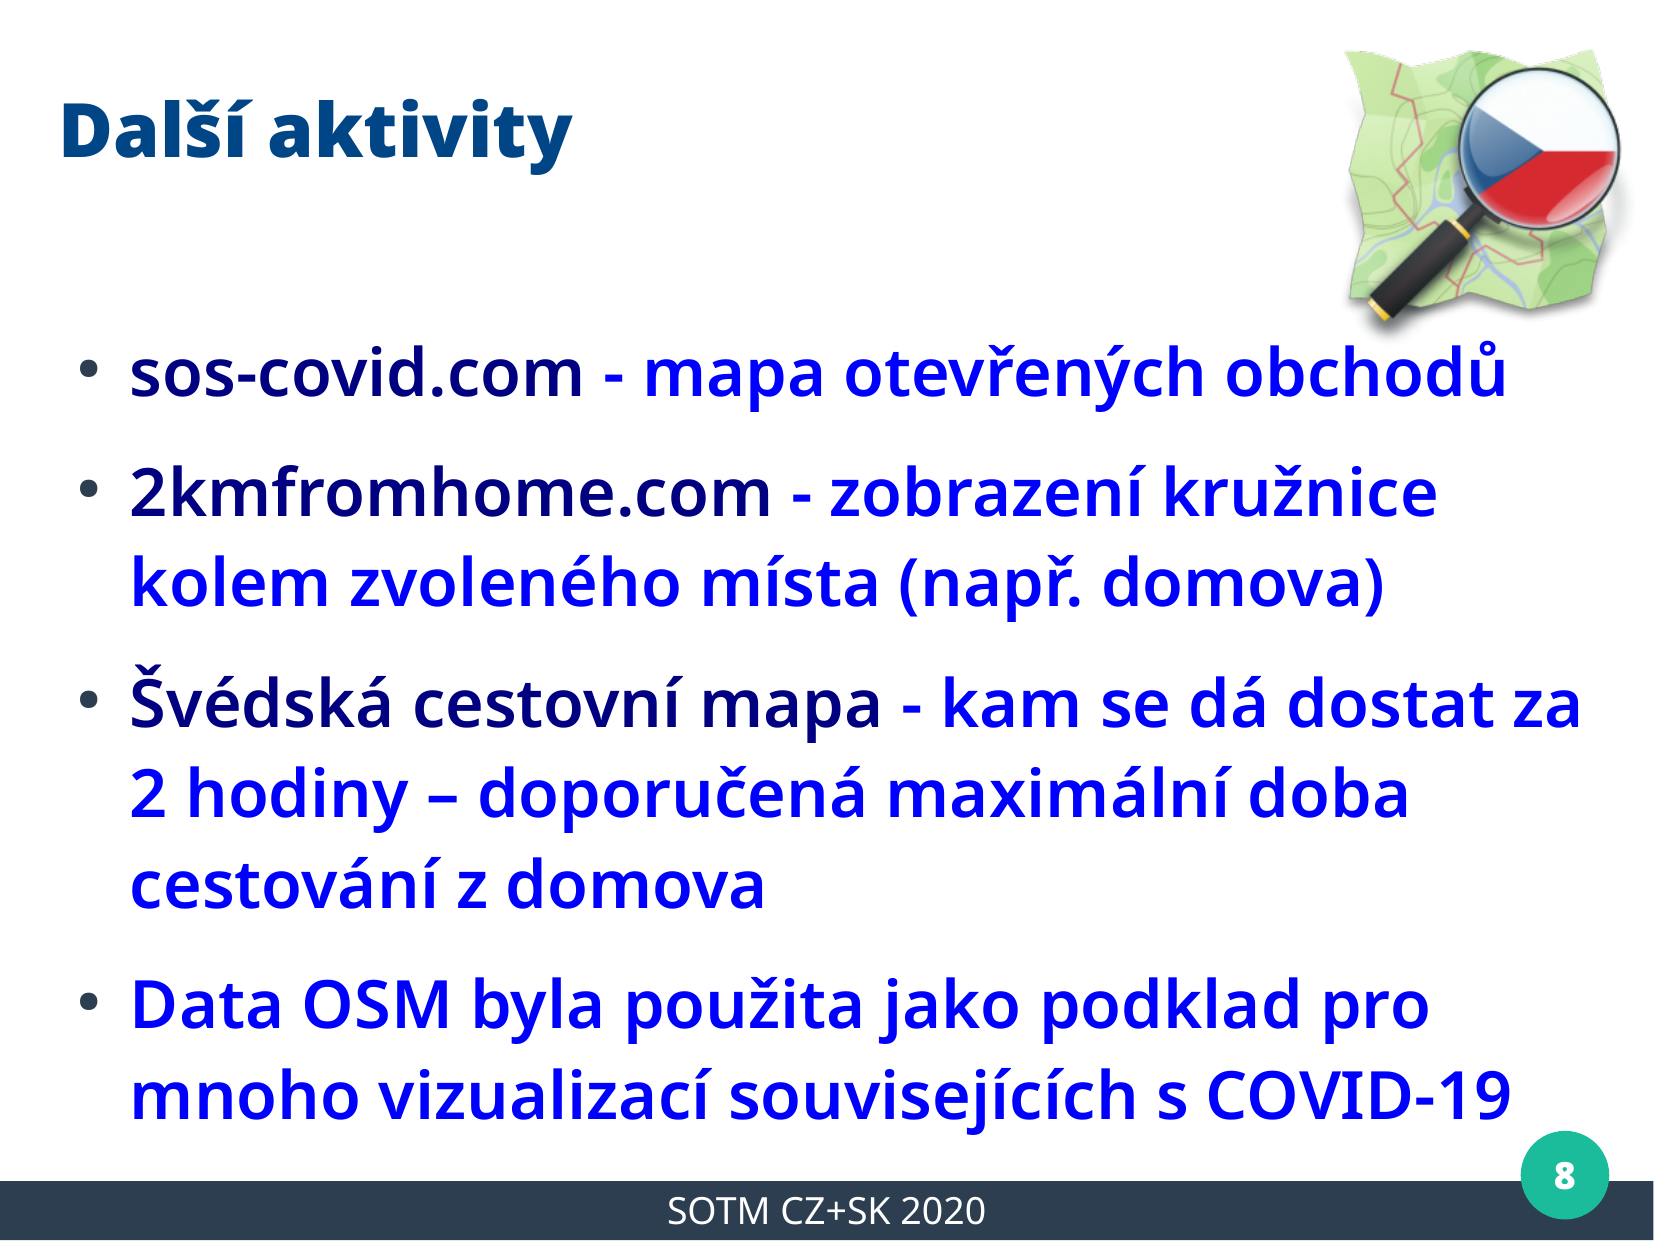

# Další aktivity
sos-covid.com - mapa otevřených obchodů
2kmfromhome.com - zobrazení kružnice kolem zvoleného místa (např. domova)
Švédská cestovní mapa - kam se dá dostat za 2 hodiny – doporučená maximální doba cestování z domova
Data OSM byla použita jako podklad pro mnoho vizualizací souvisejících s COVID-19
8
SOTM CZ+SK 2020